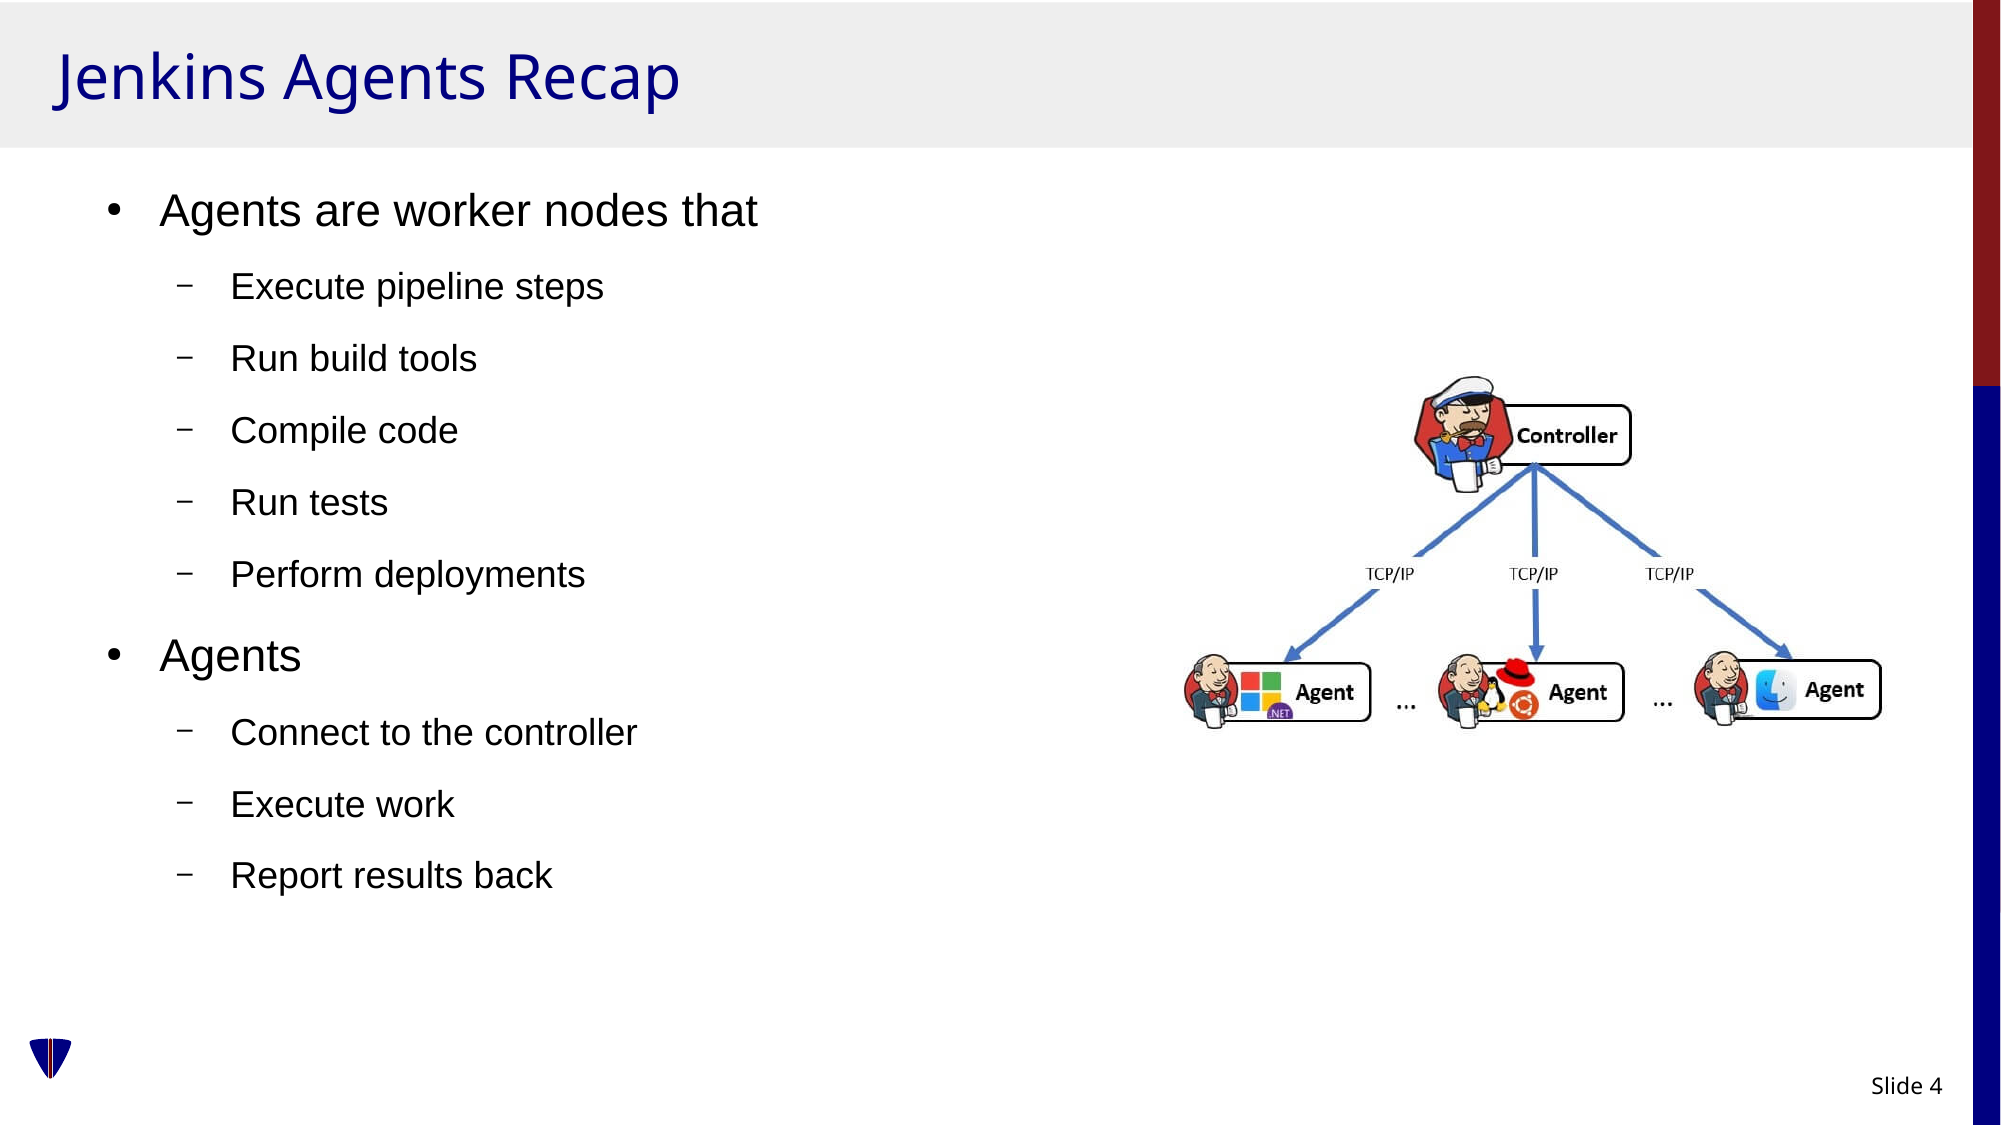

# Jenkins Agents Recap
Agents are worker nodes that
Execute pipeline steps
Run build tools
Compile code
Run tests
Perform deployments
Agents
Connect to the controller
Execute work
Report results back